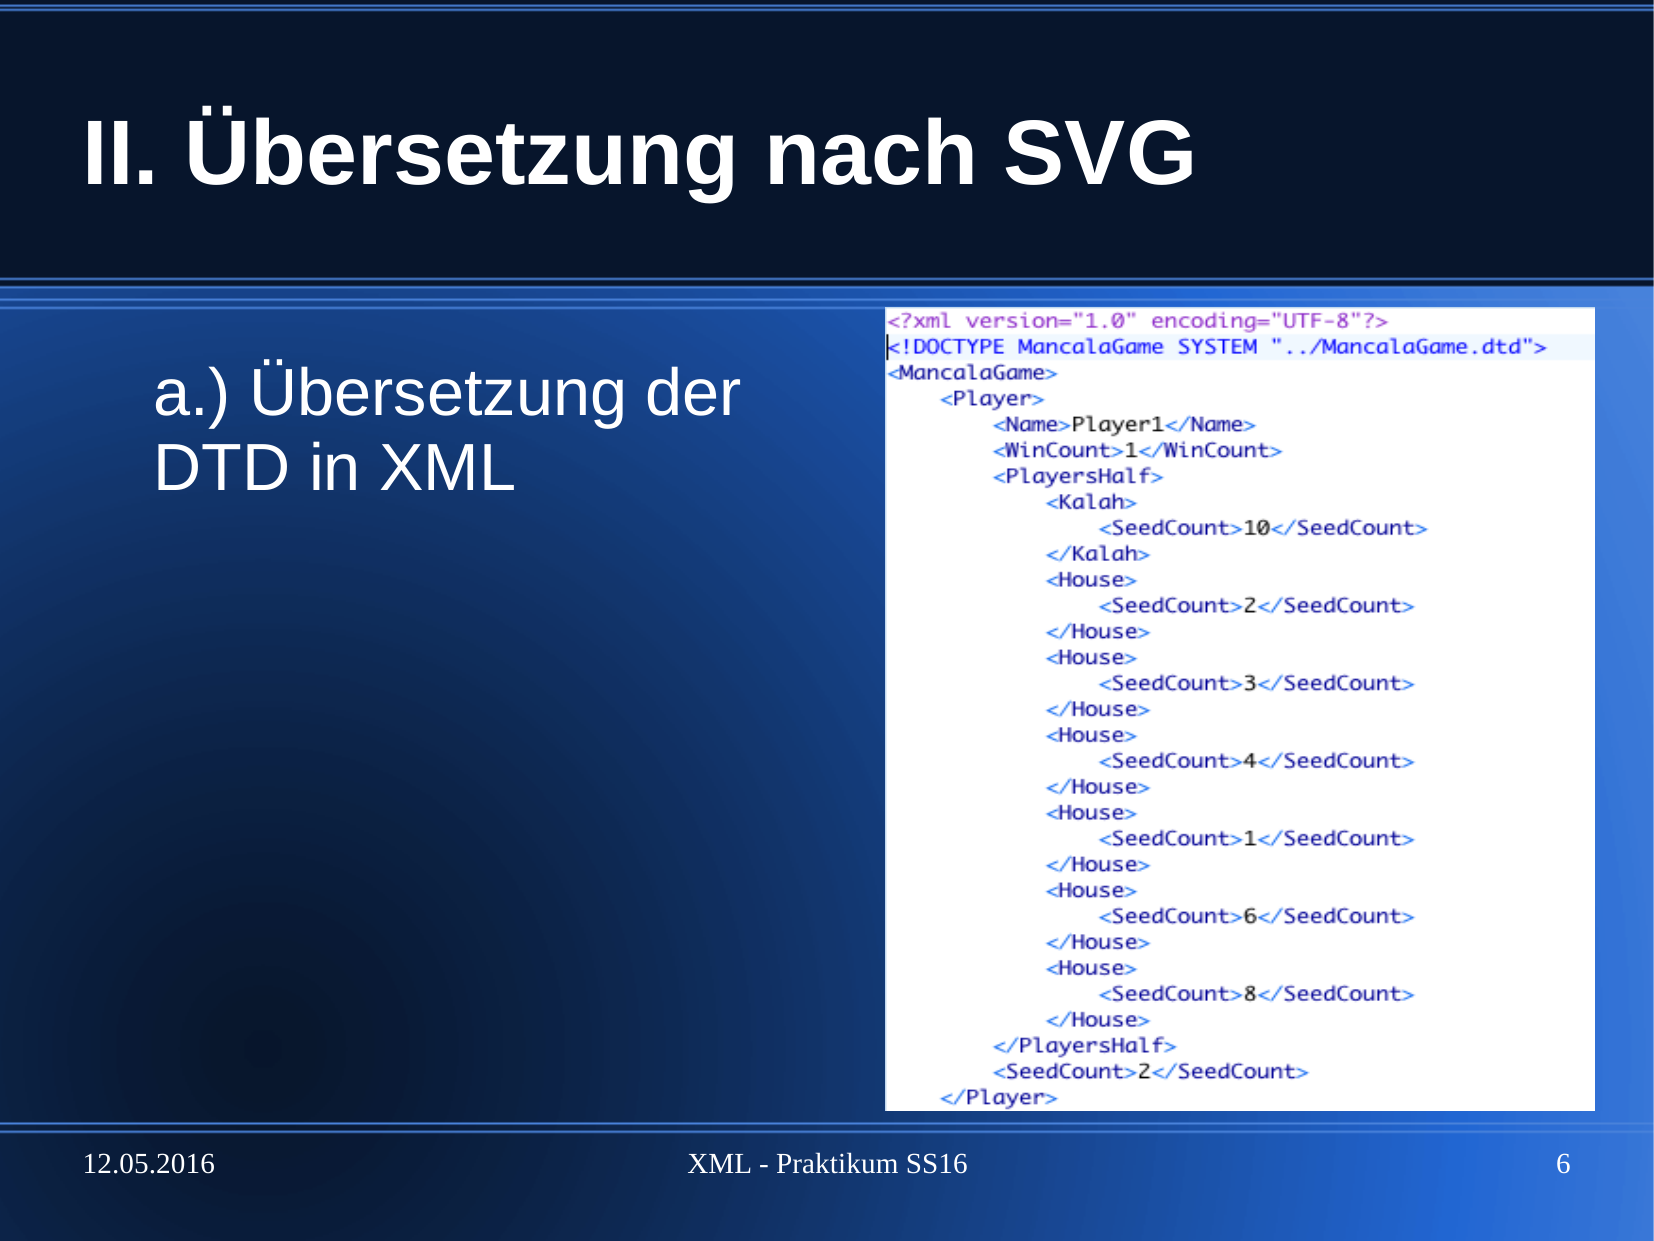

# II. Übersetzung nach SVG
a.) Übersetzung der DTD in XML
12.05.2016
XML - Praktikum SS16
6